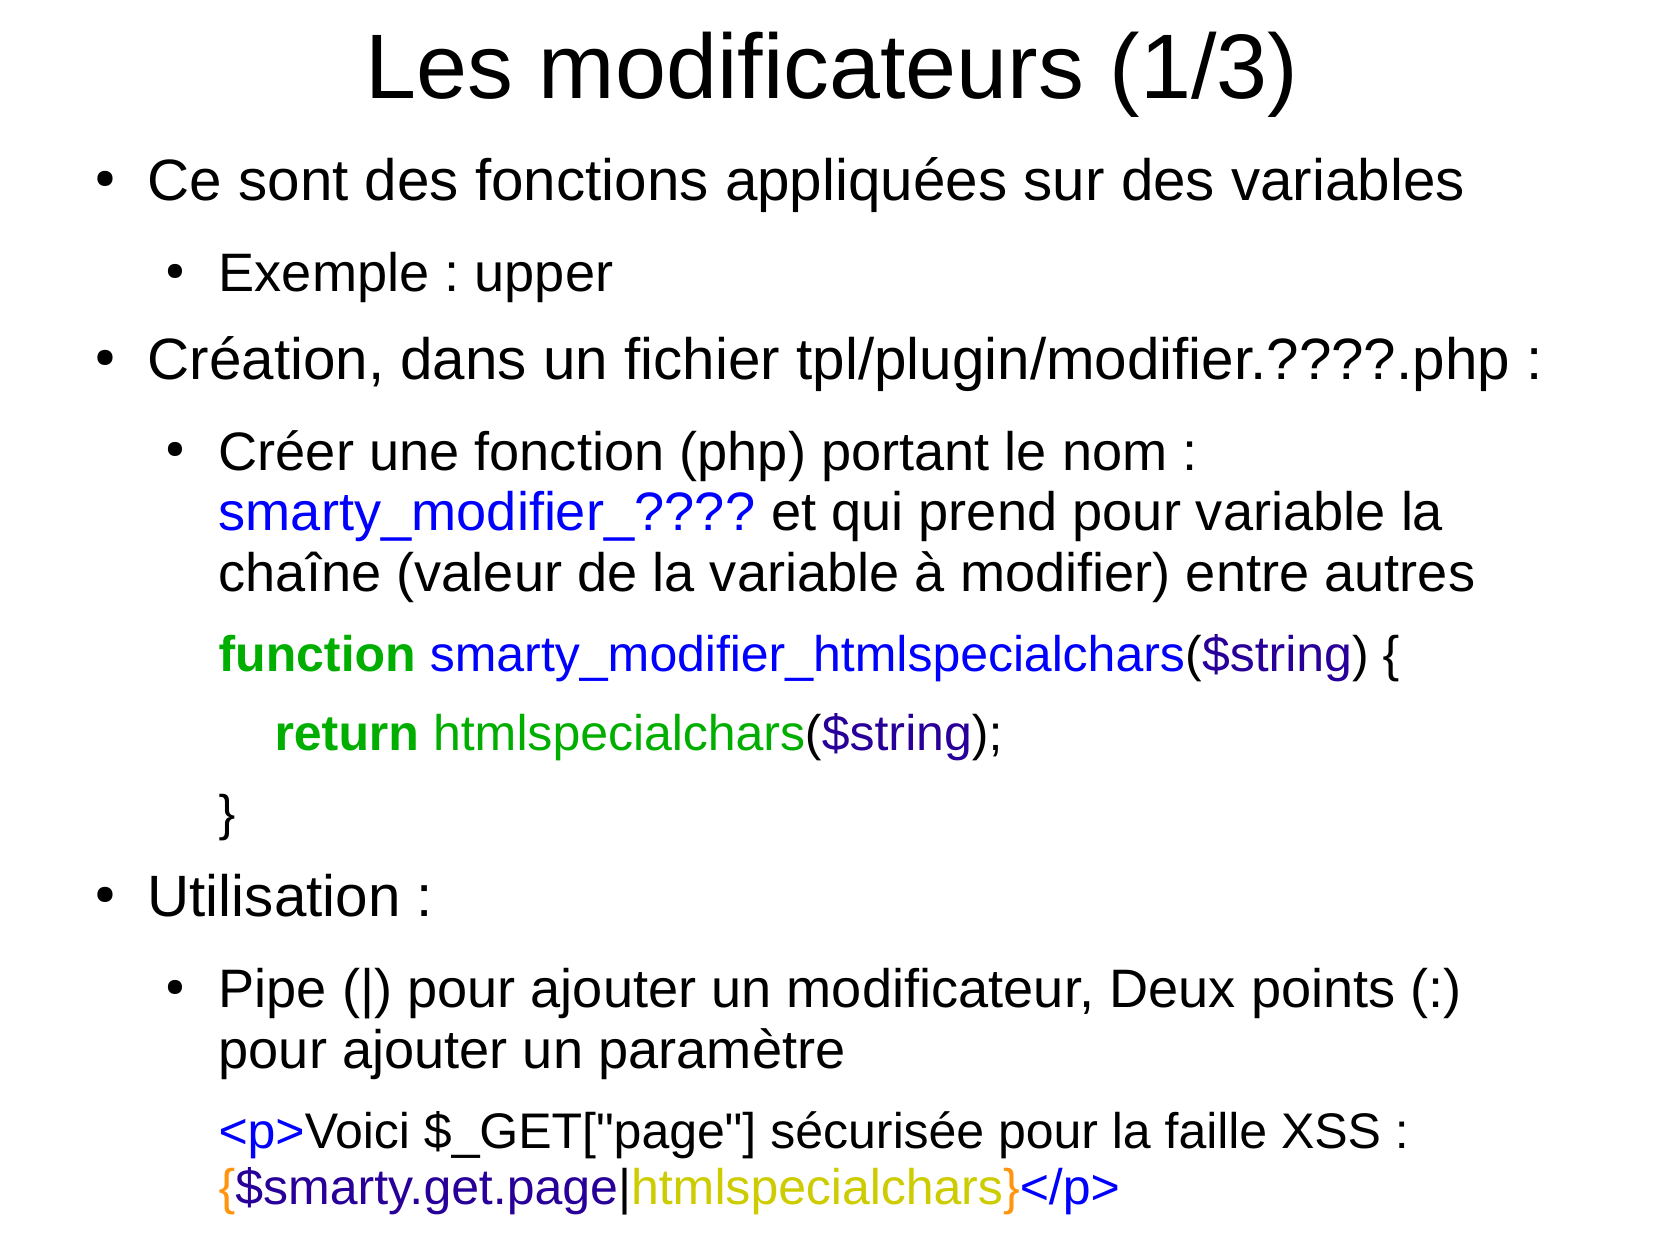

# Les modificateurs (1/3)
Ce sont des fonctions appliquées sur des variables
Exemple : upper
Création, dans un fichier tpl/plugin/modifier.????.php :
Créer une fonction (php) portant le nom : smarty_modifier_???? et qui prend pour variable la chaîne (valeur de la variable à modifier) entre autres
function smarty_modifier_htmlspecialchars($string) {
 return htmlspecialchars($string);
}
Utilisation :
Pipe (|) pour ajouter un modificateur, Deux points (:) pour ajouter un paramètre
<p>Voici $_GET["page"] sécurisée pour la faille XSS : {$smarty.get.page|htmlspecialchars}</p>